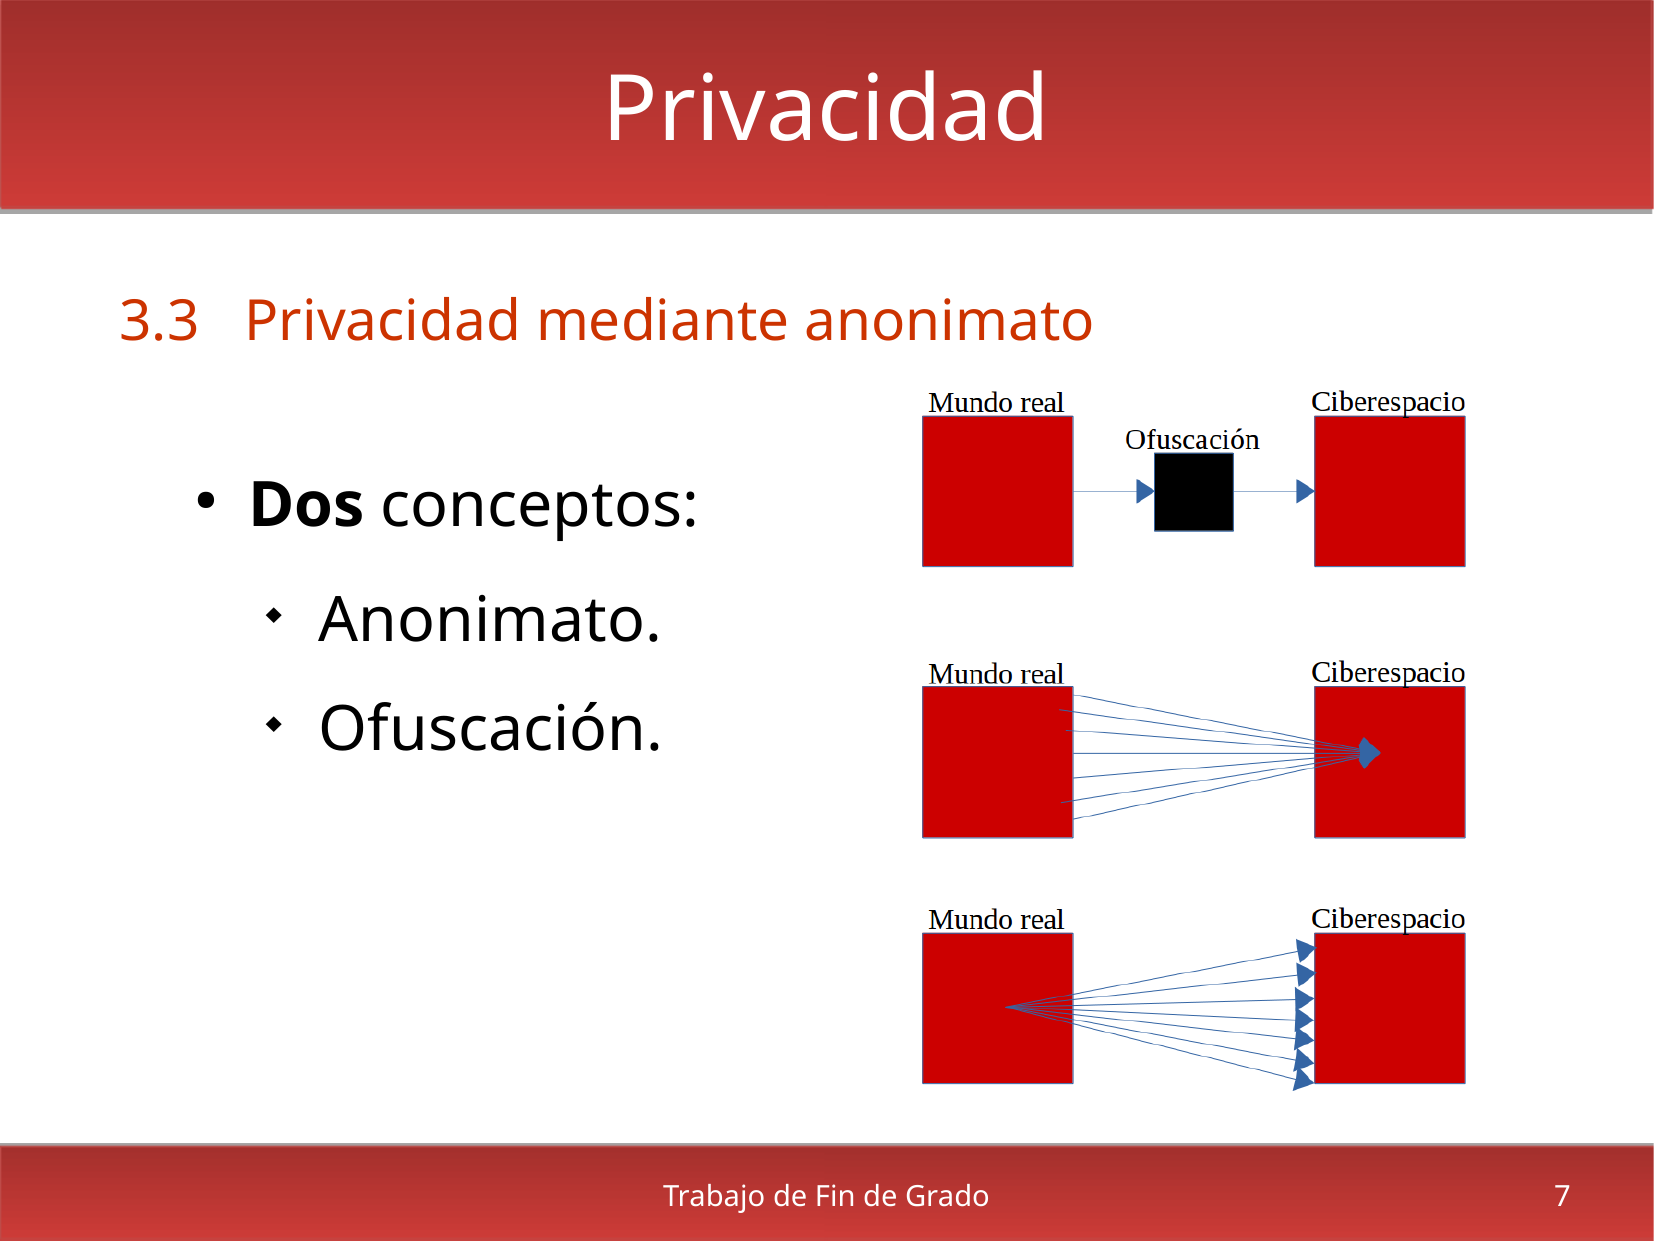

# Privacidad
3.3	Privacidad mediante anonimato
Dos conceptos:
Anonimato.
Ofuscación.
Trabajo de Fin de Grado
7